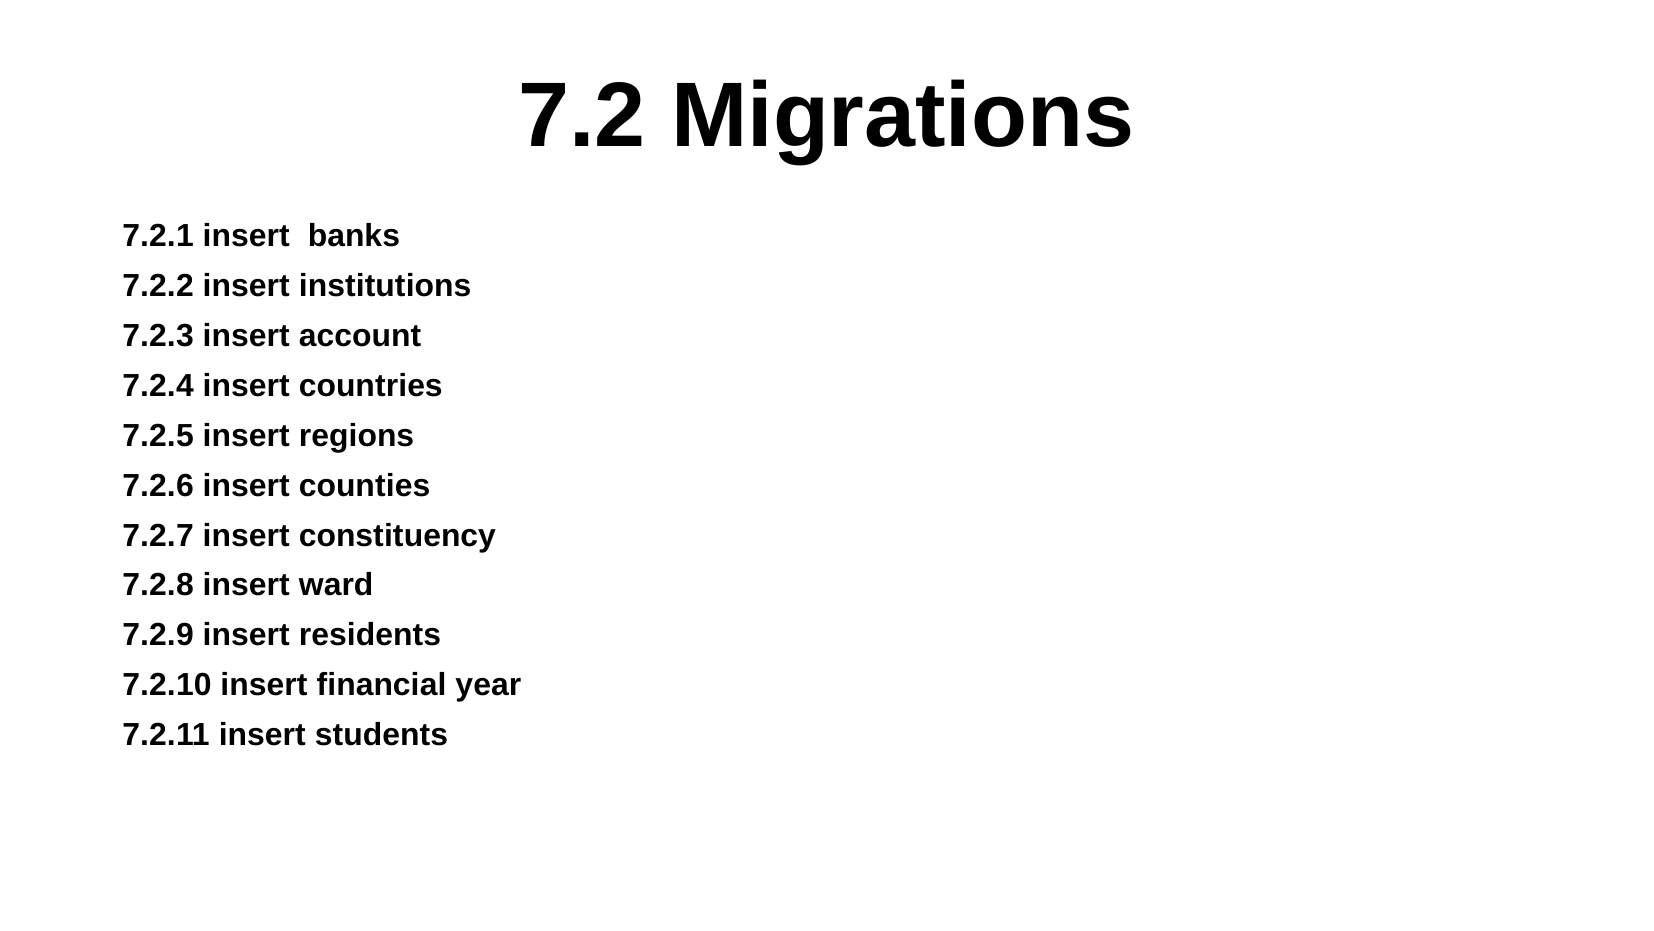

# 7.2 Migrations
7.2.1 insert banks
7.2.2 insert institutions
7.2.3 insert account
7.2.4 insert countries
7.2.5 insert regions
7.2.6 insert counties
7.2.7 insert constituency
7.2.8 insert ward
7.2.9 insert residents
7.2.10 insert financial year
7.2.11 insert students